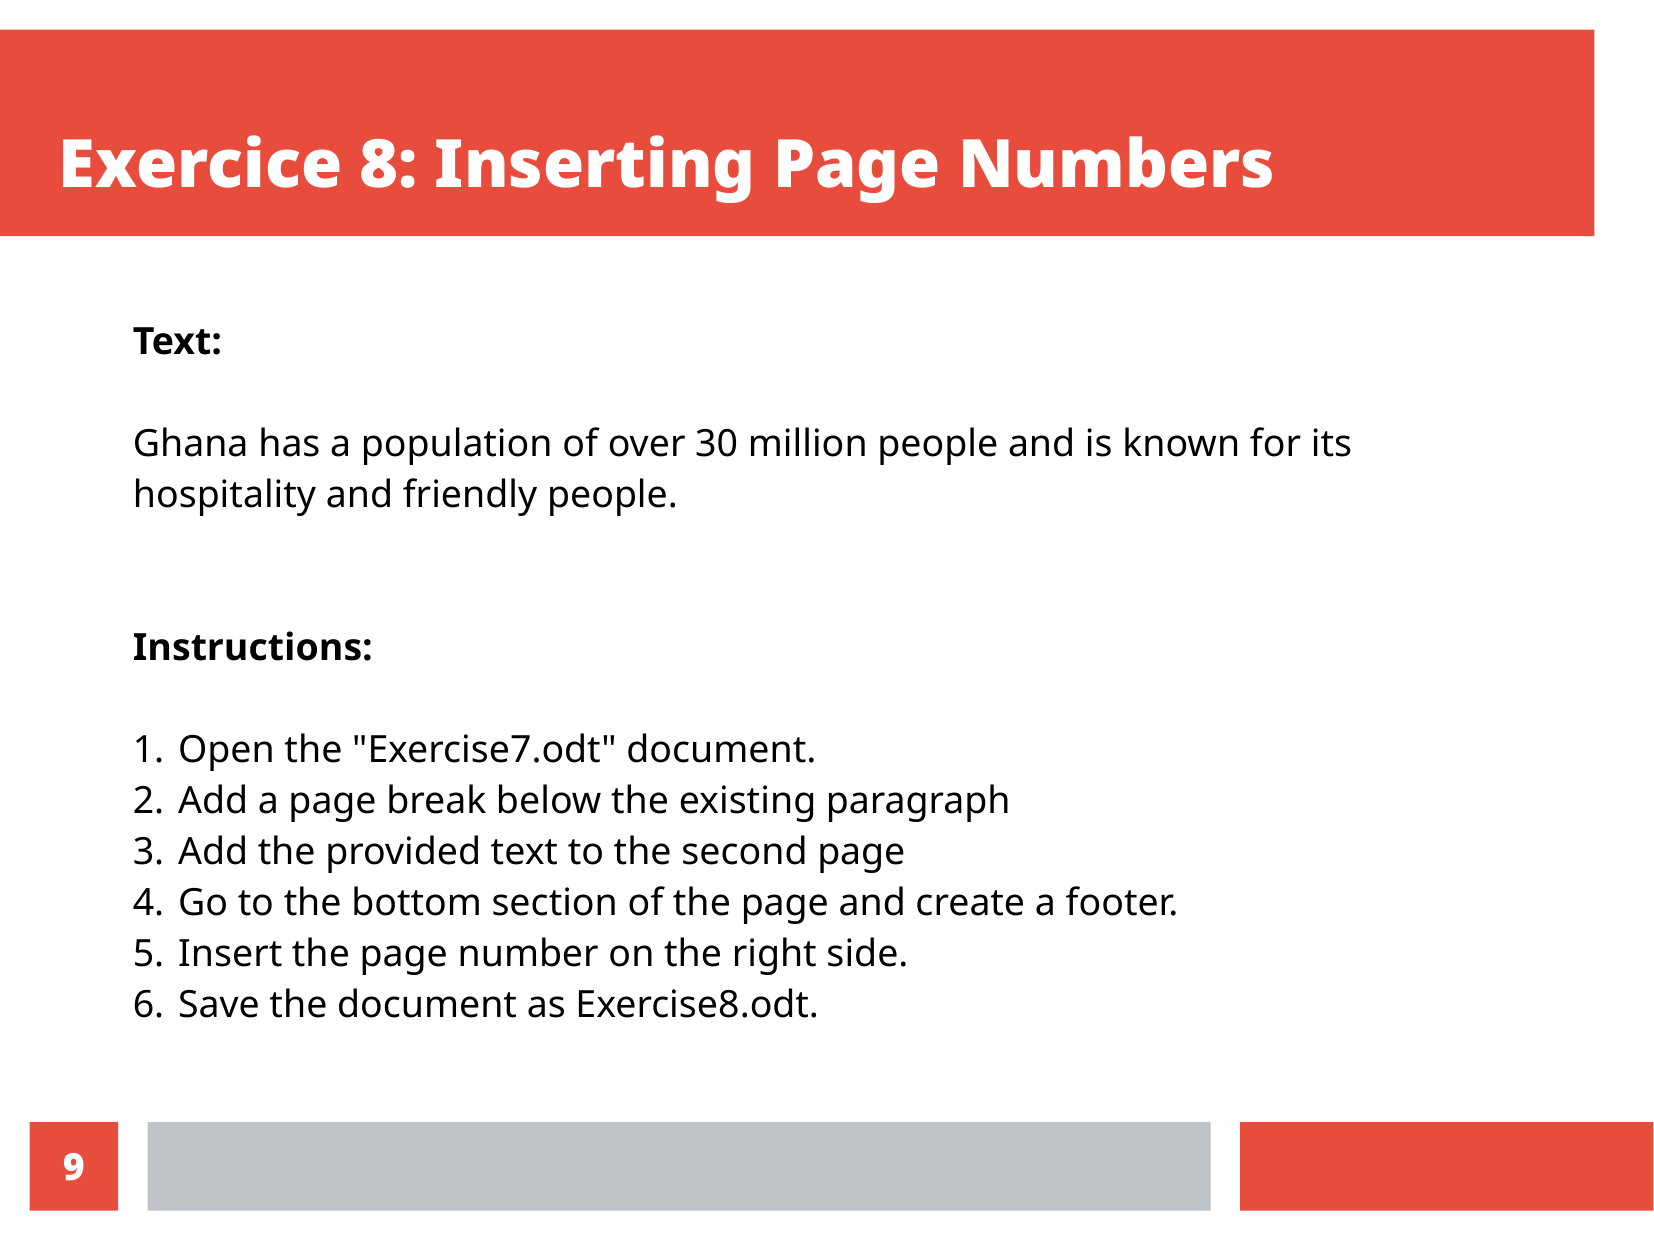

# Exercice 8: Inserting Page Numbers
Text:
Ghana has a population of over 30 million people and is known for its hospitality and friendly people.
Instructions:
 Open the "Exercise7.odt" document.
 Add a page break below the existing paragraph
 Add the provided text to the second page
 Go to the bottom section of the page and create a footer.
 Insert the page number on the right side.
 Save the document as Exercise8.odt.
9